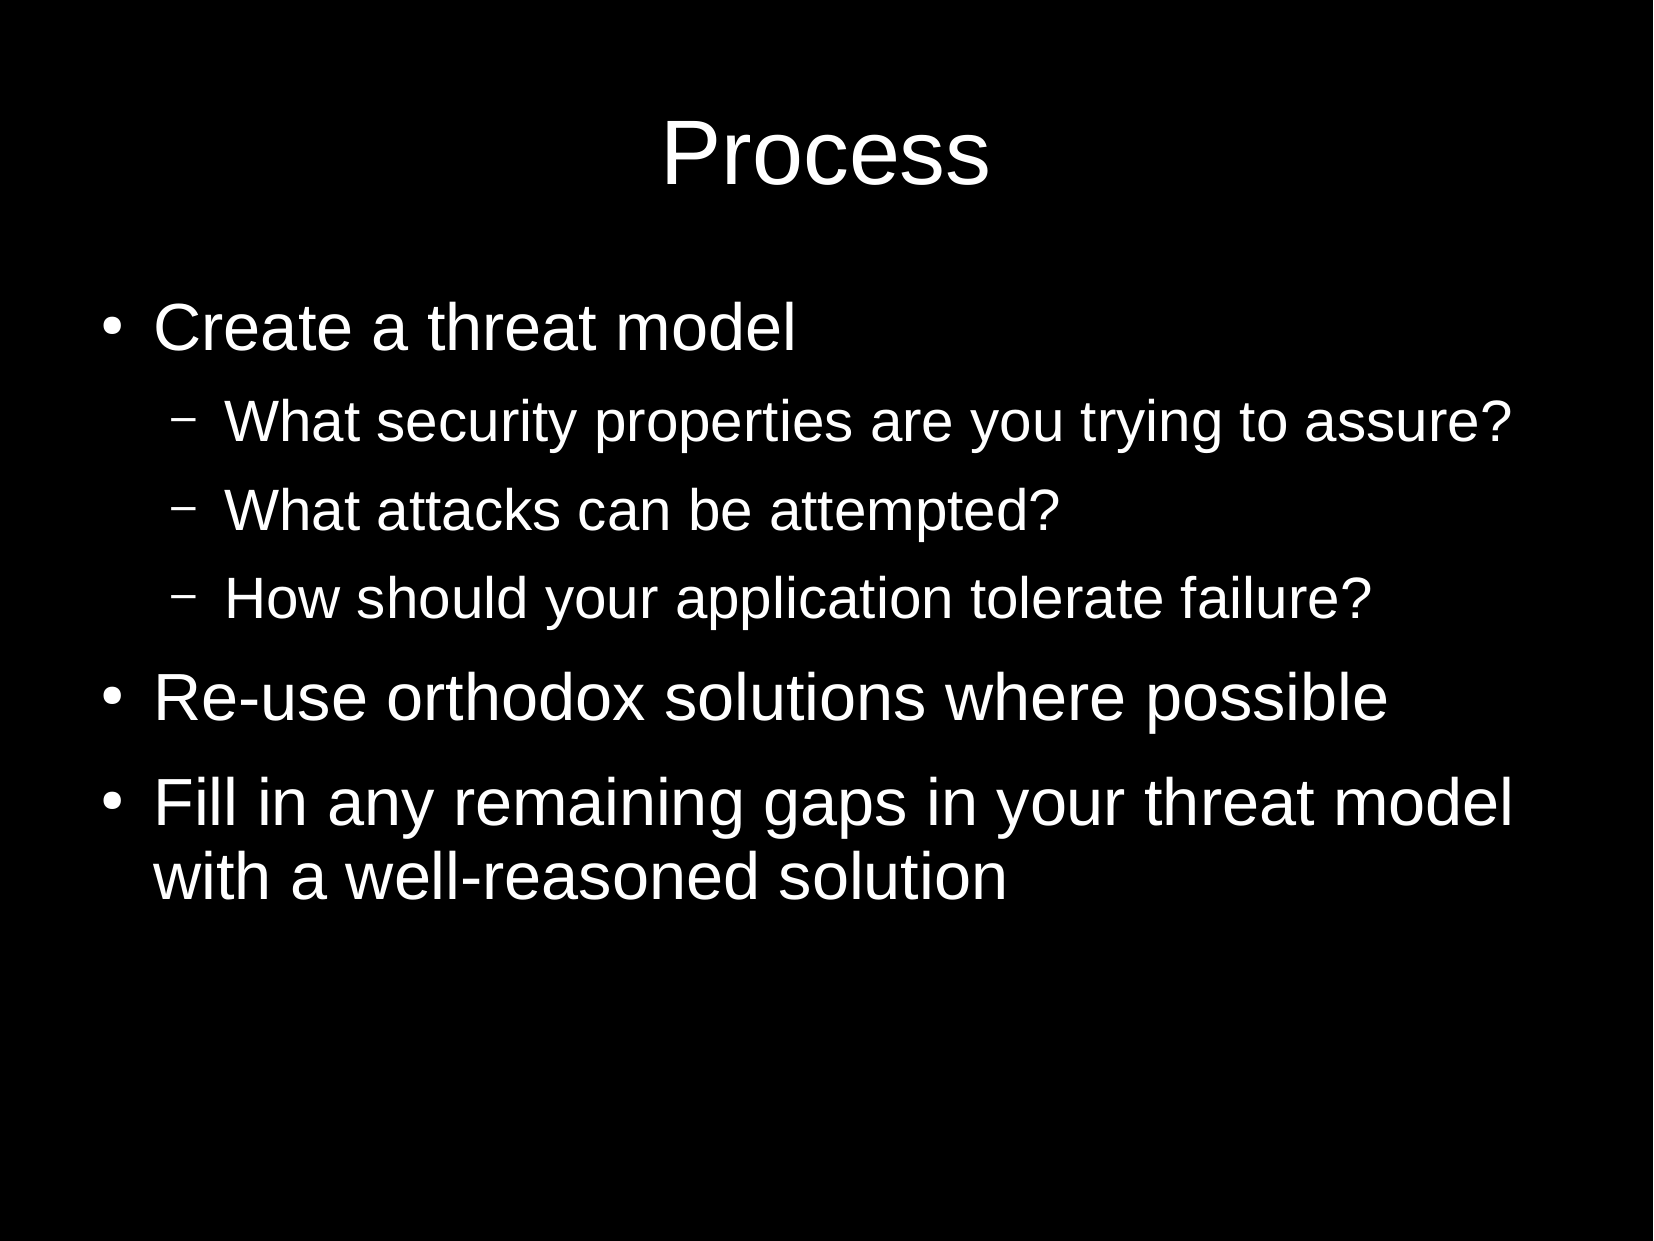

# Process
Create a threat model
What security properties are you trying to assure?
What attacks can be attempted?
How should your application tolerate failure?
Re-use orthodox solutions where possible
Fill in any remaining gaps in your threat model with a well-reasoned solution